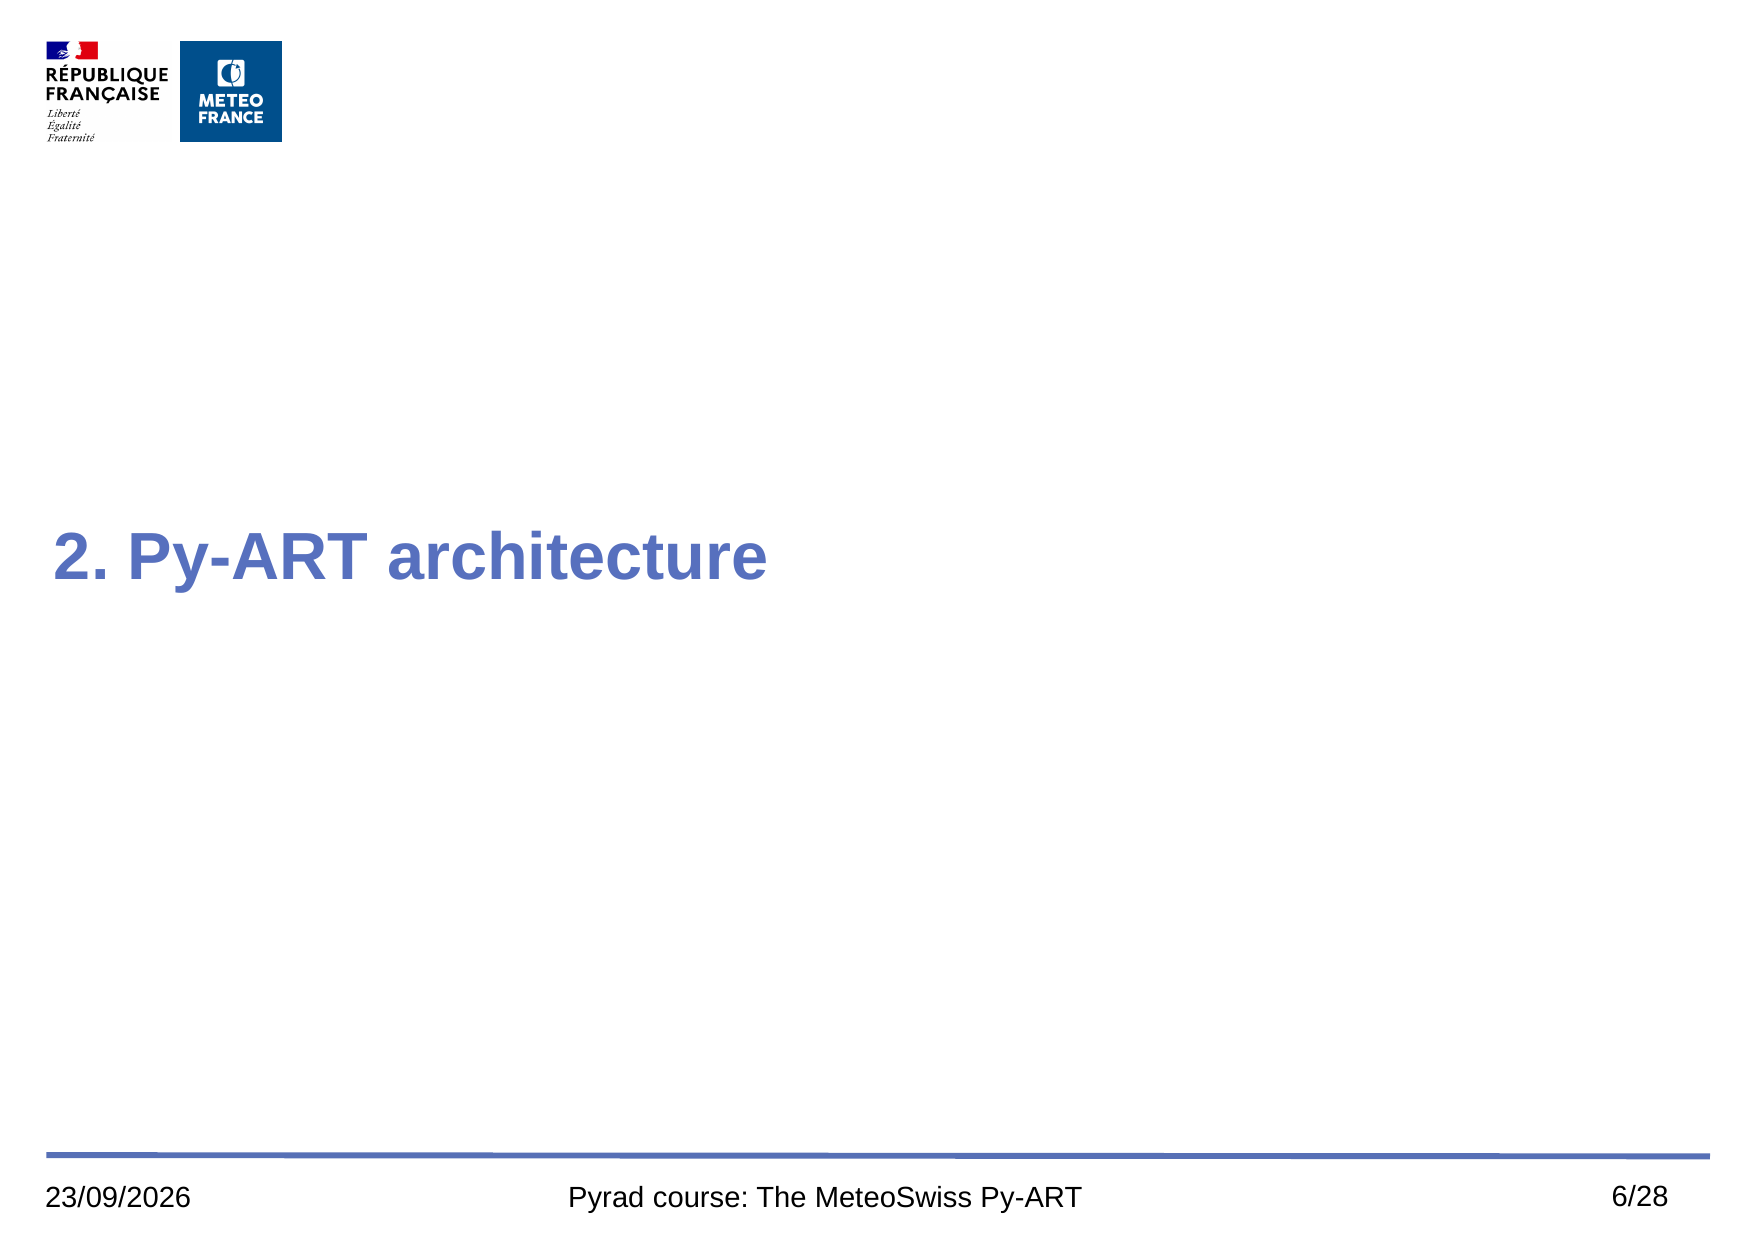

# 2. Py-ART architecture
6
Pyrad course: The MeteoSwiss Py-ART